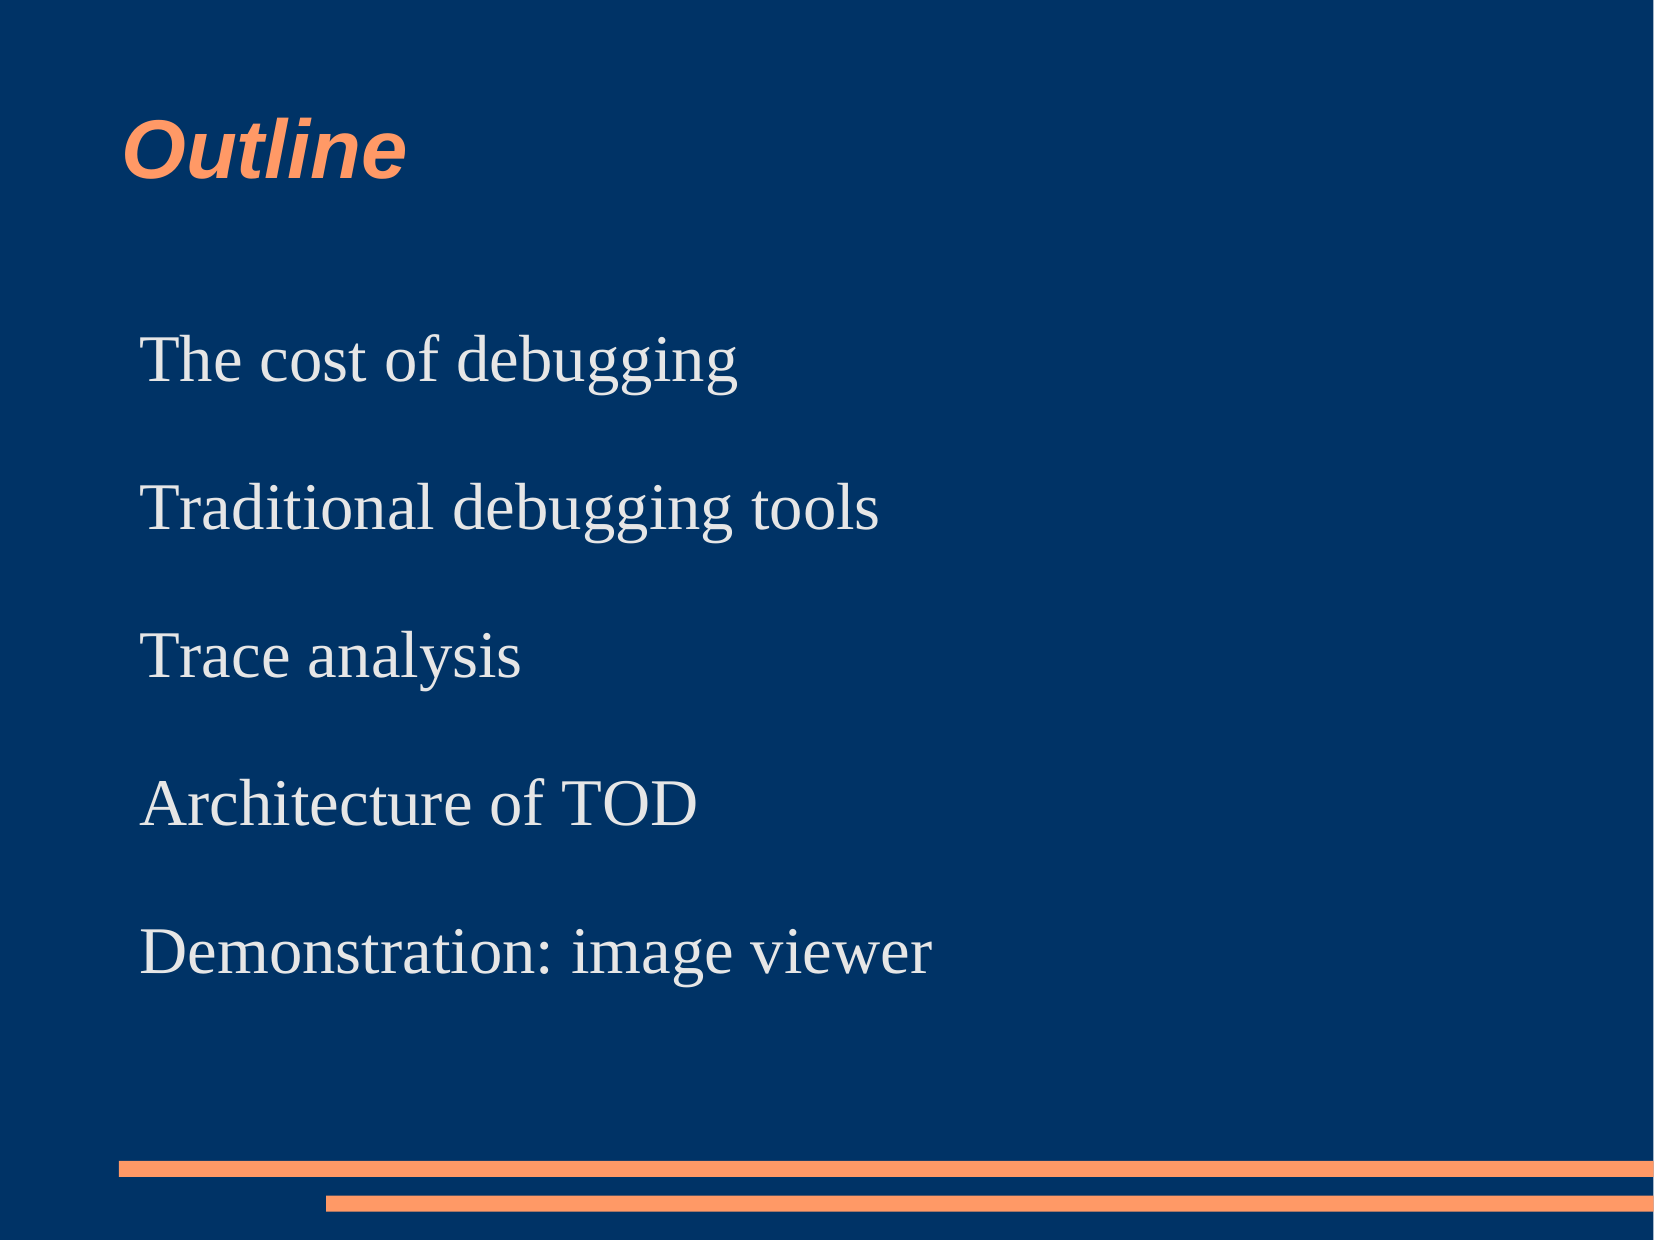

# Outline
The cost of debugging
Traditional debugging tools
Trace analysis
Architecture of TOD
Demonstration: image viewer